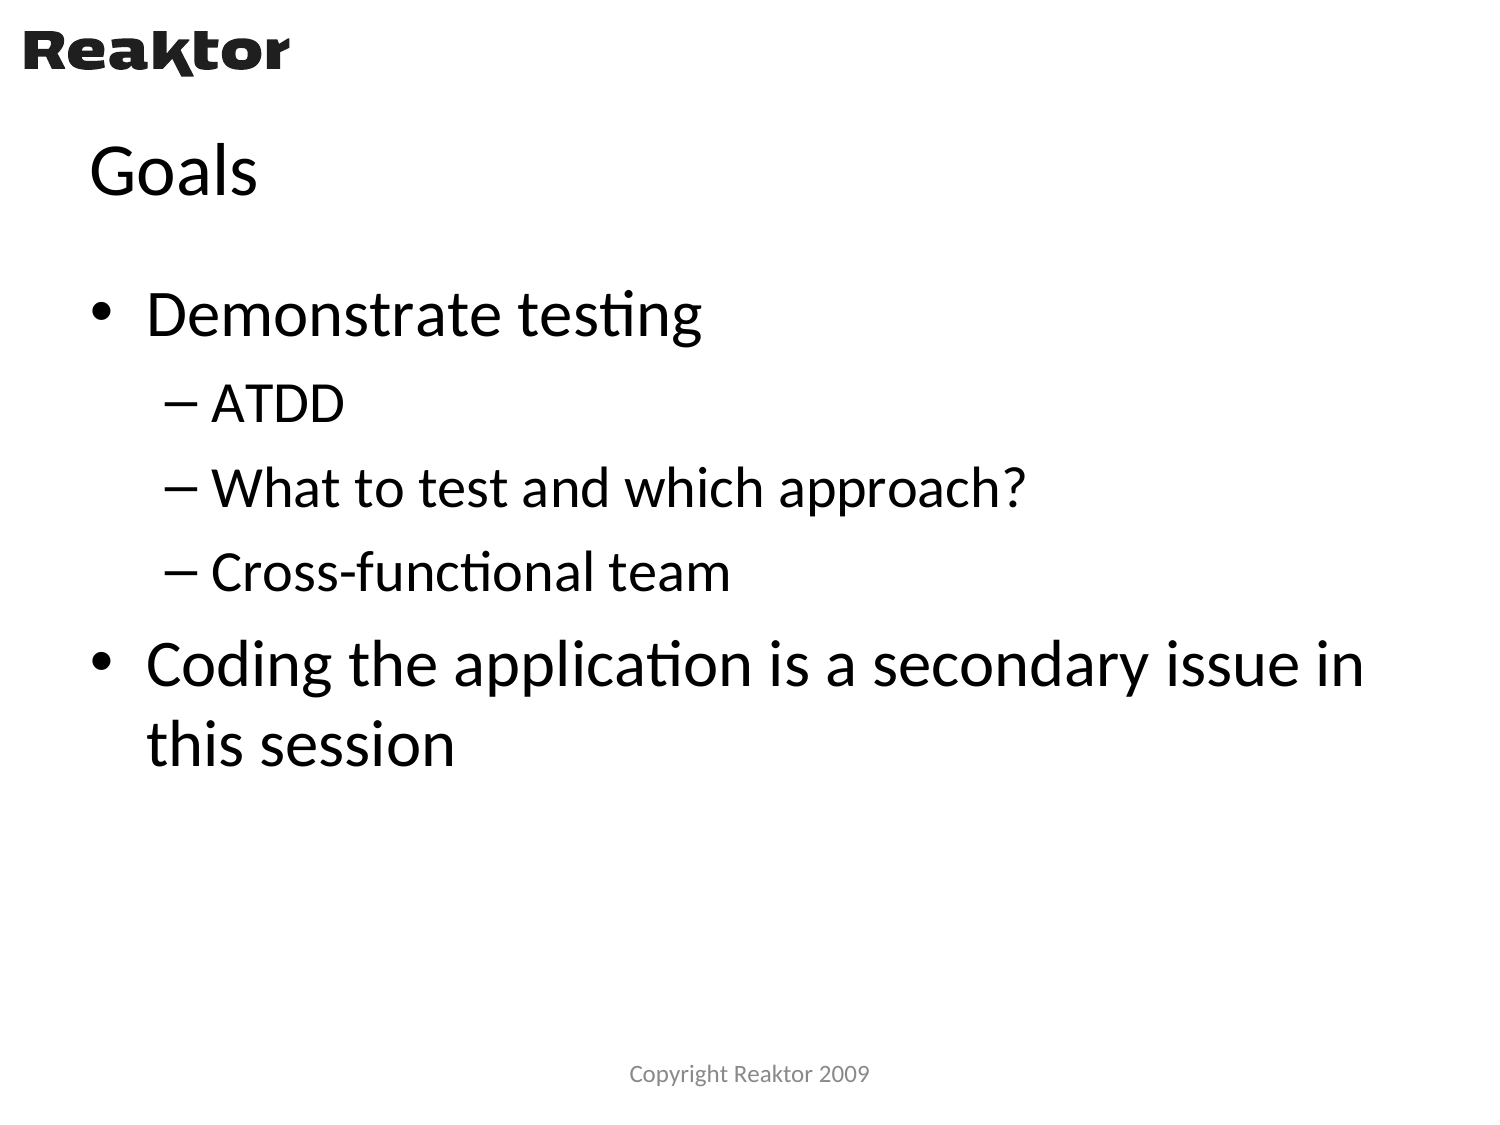

#
Goals
Demonstrate testing
ATDD
What to test and which approach?
Cross-functional team
Coding the application is a secondary issue in this session
Copyright Reaktor 2009